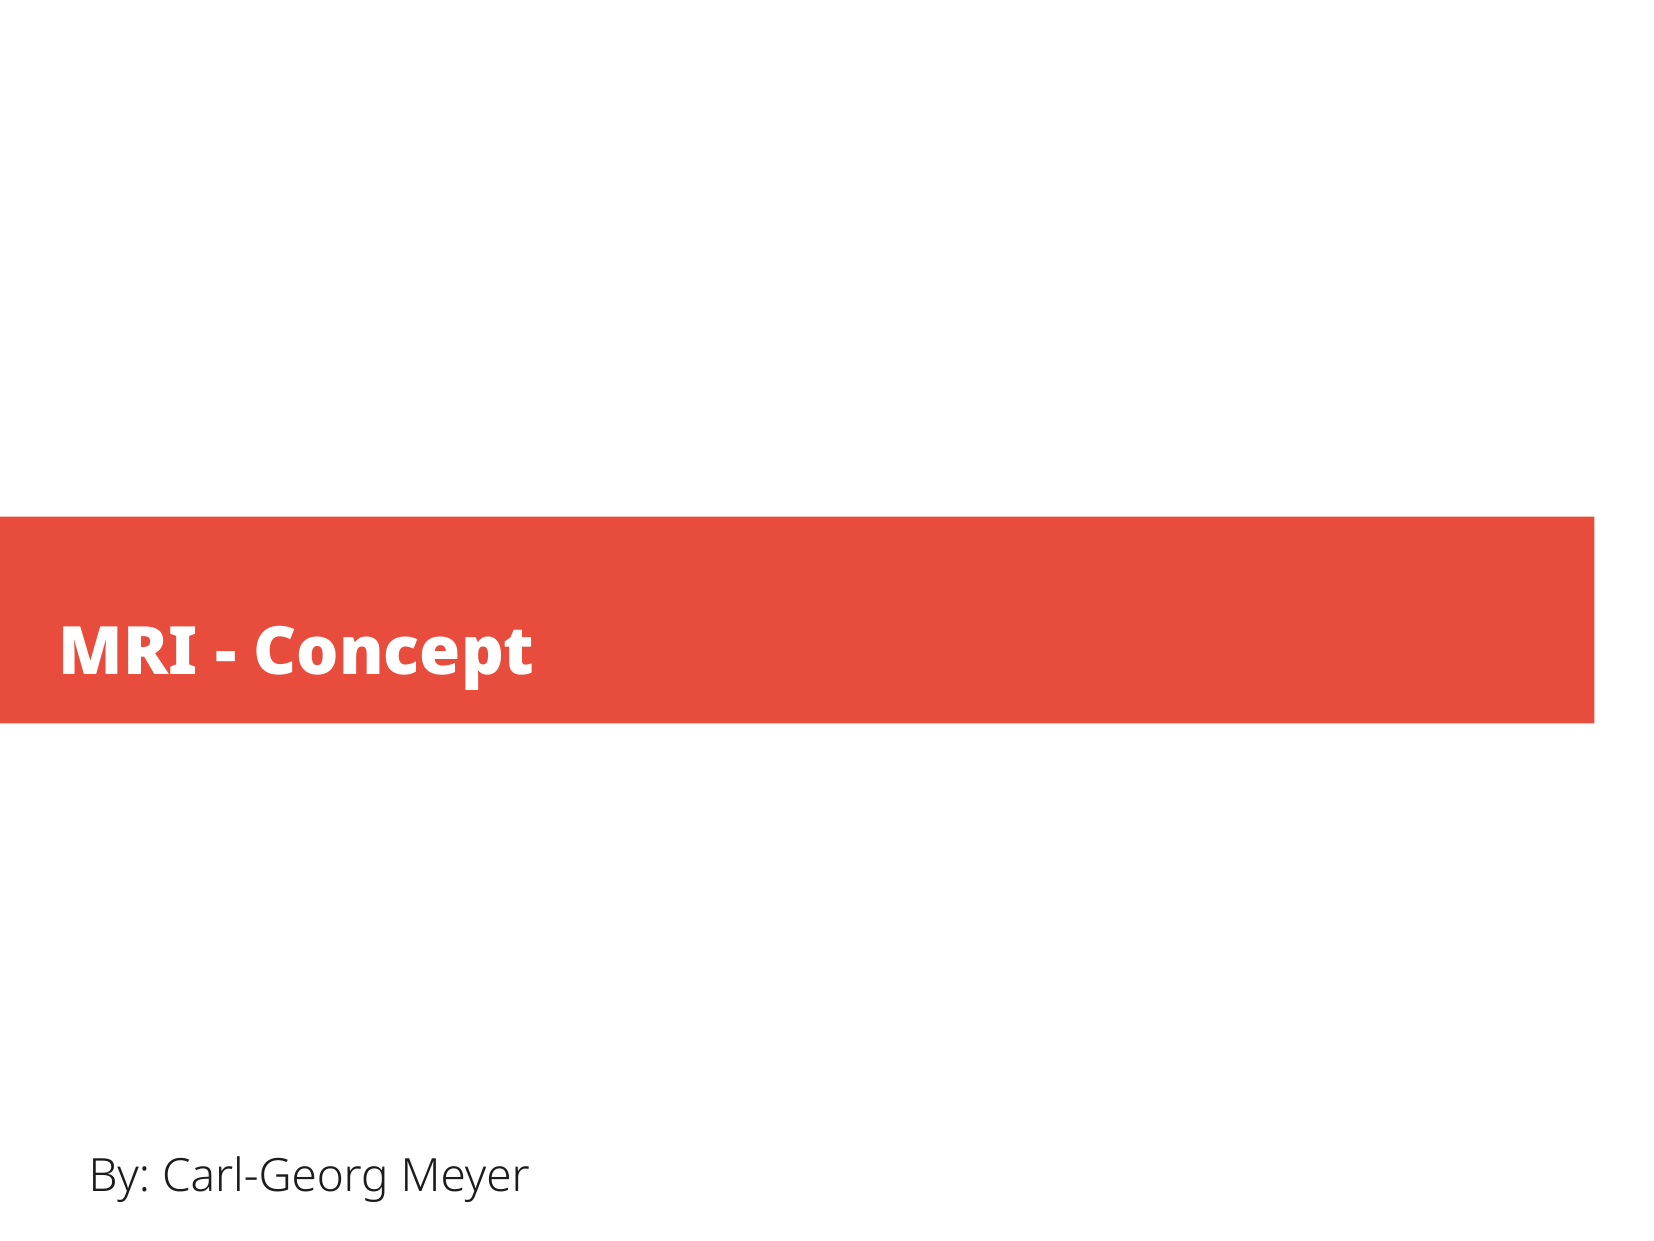

# MRI - Concept
By: Carl-Georg Meyer